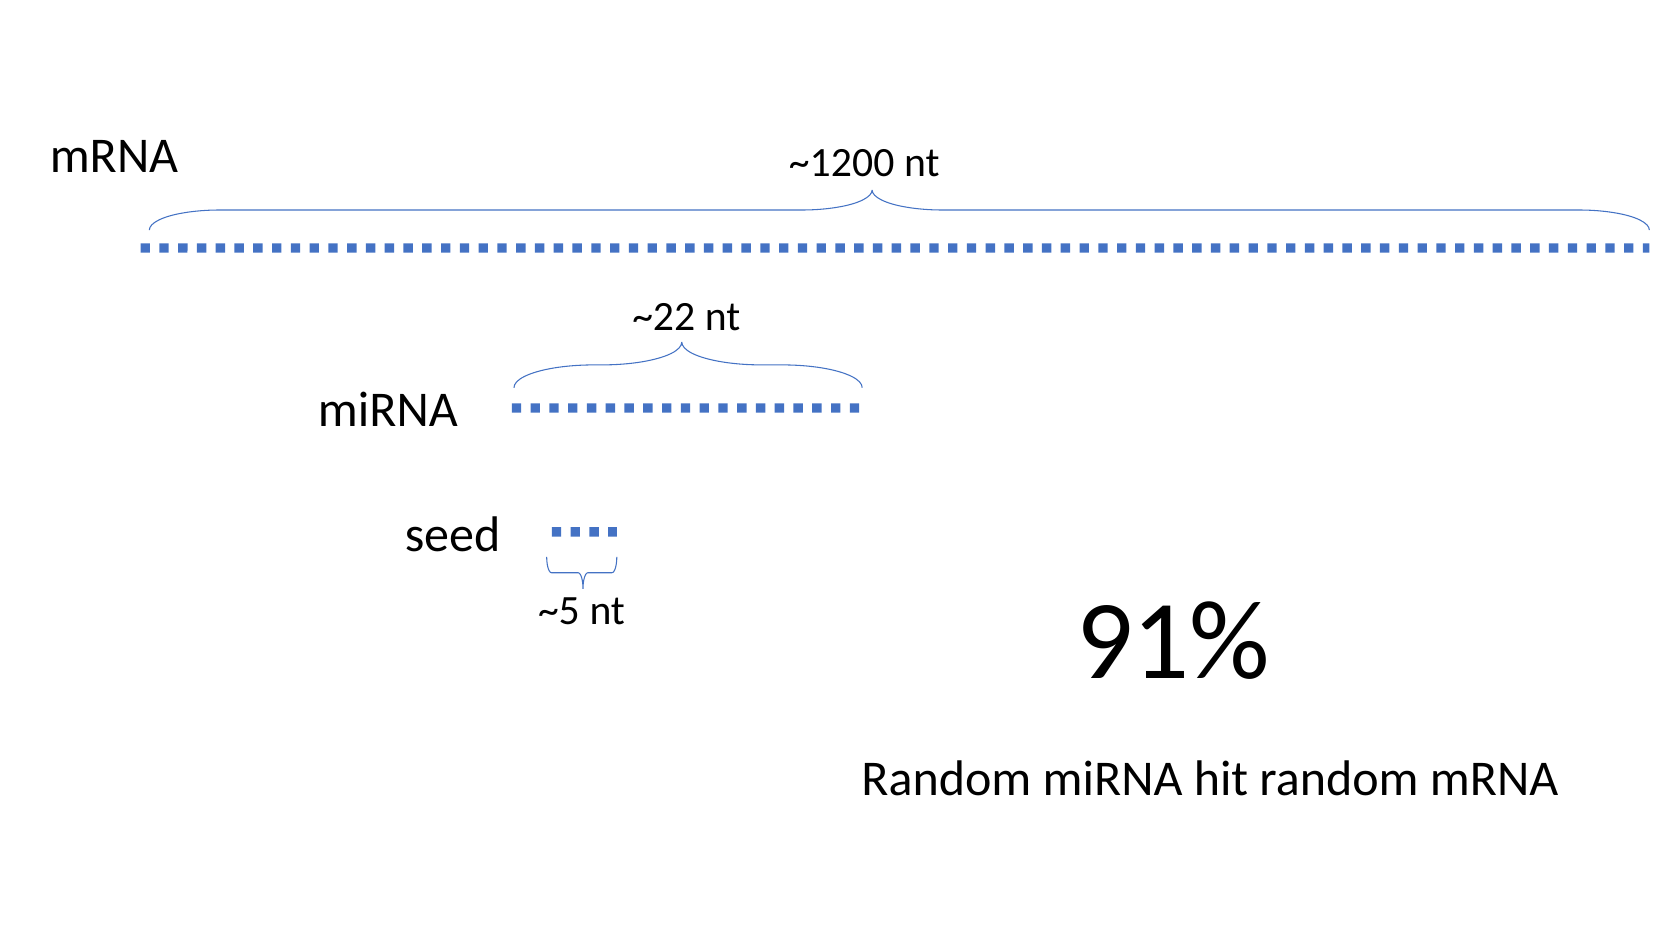

mRNA
~1200 nt
~22 nt
miRNA
seed
91%
~5 nt
Random miRNA hit random mRNA